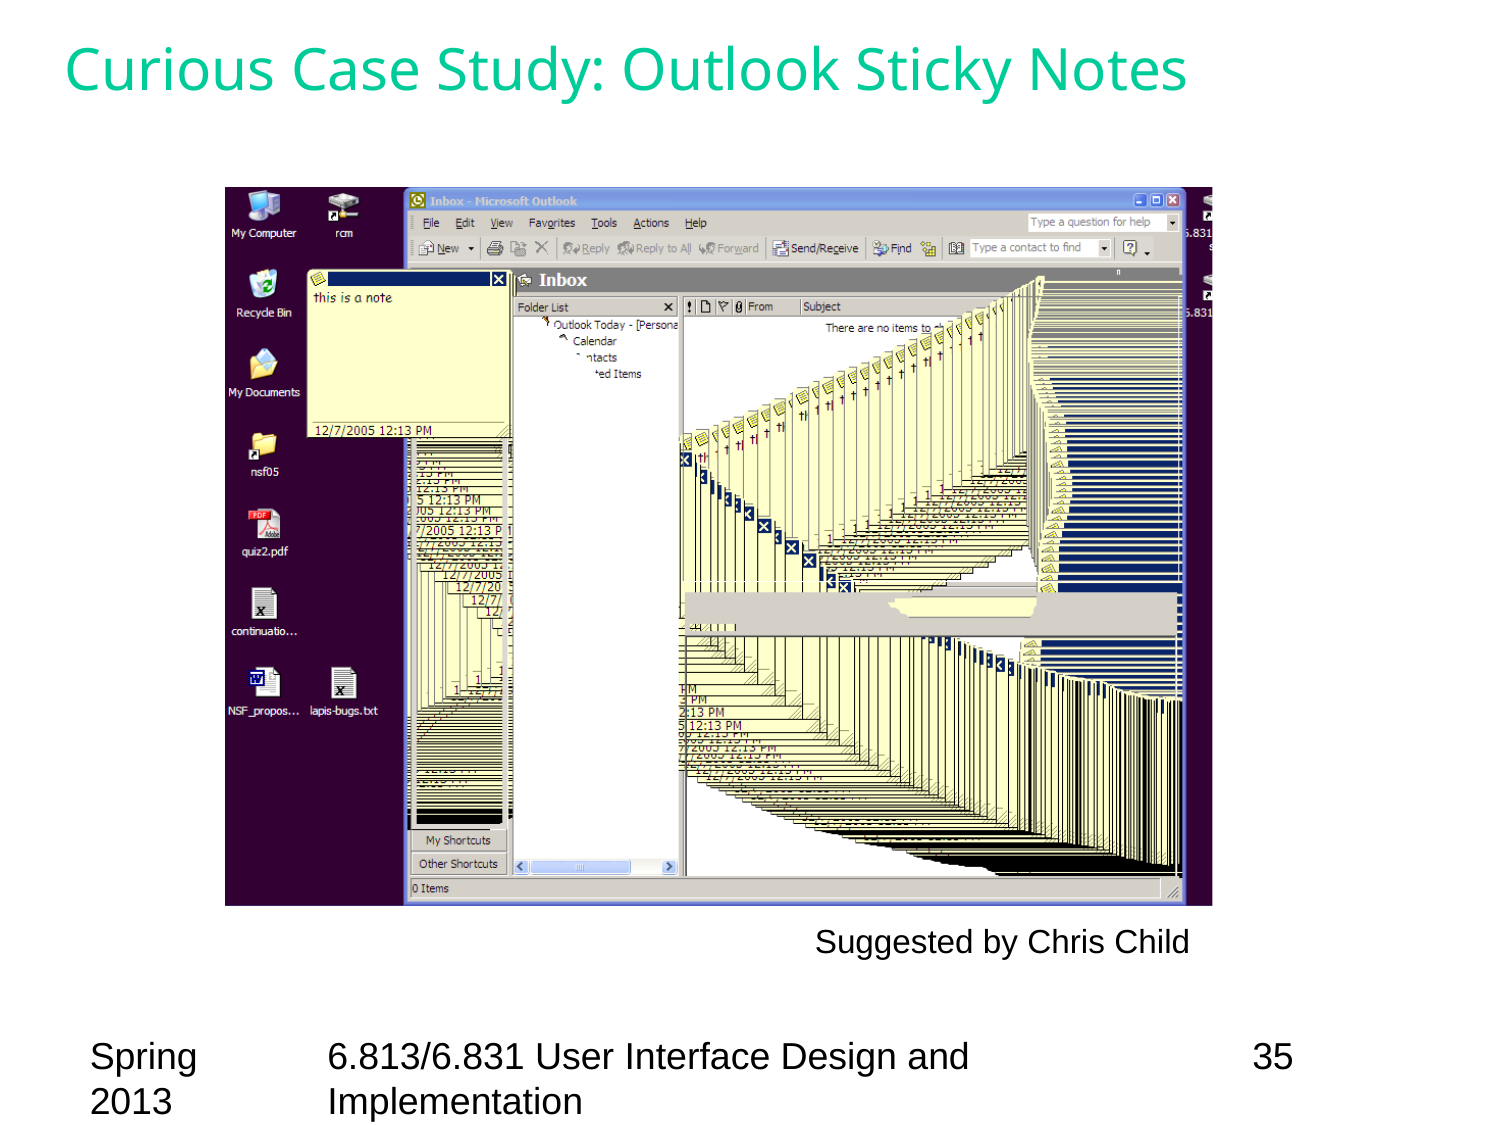

# Curious Case Study: Outlook Sticky Notes
Suggested by Chris Child
Spring 2013
6.813/6.831 User Interface Design and Implementation